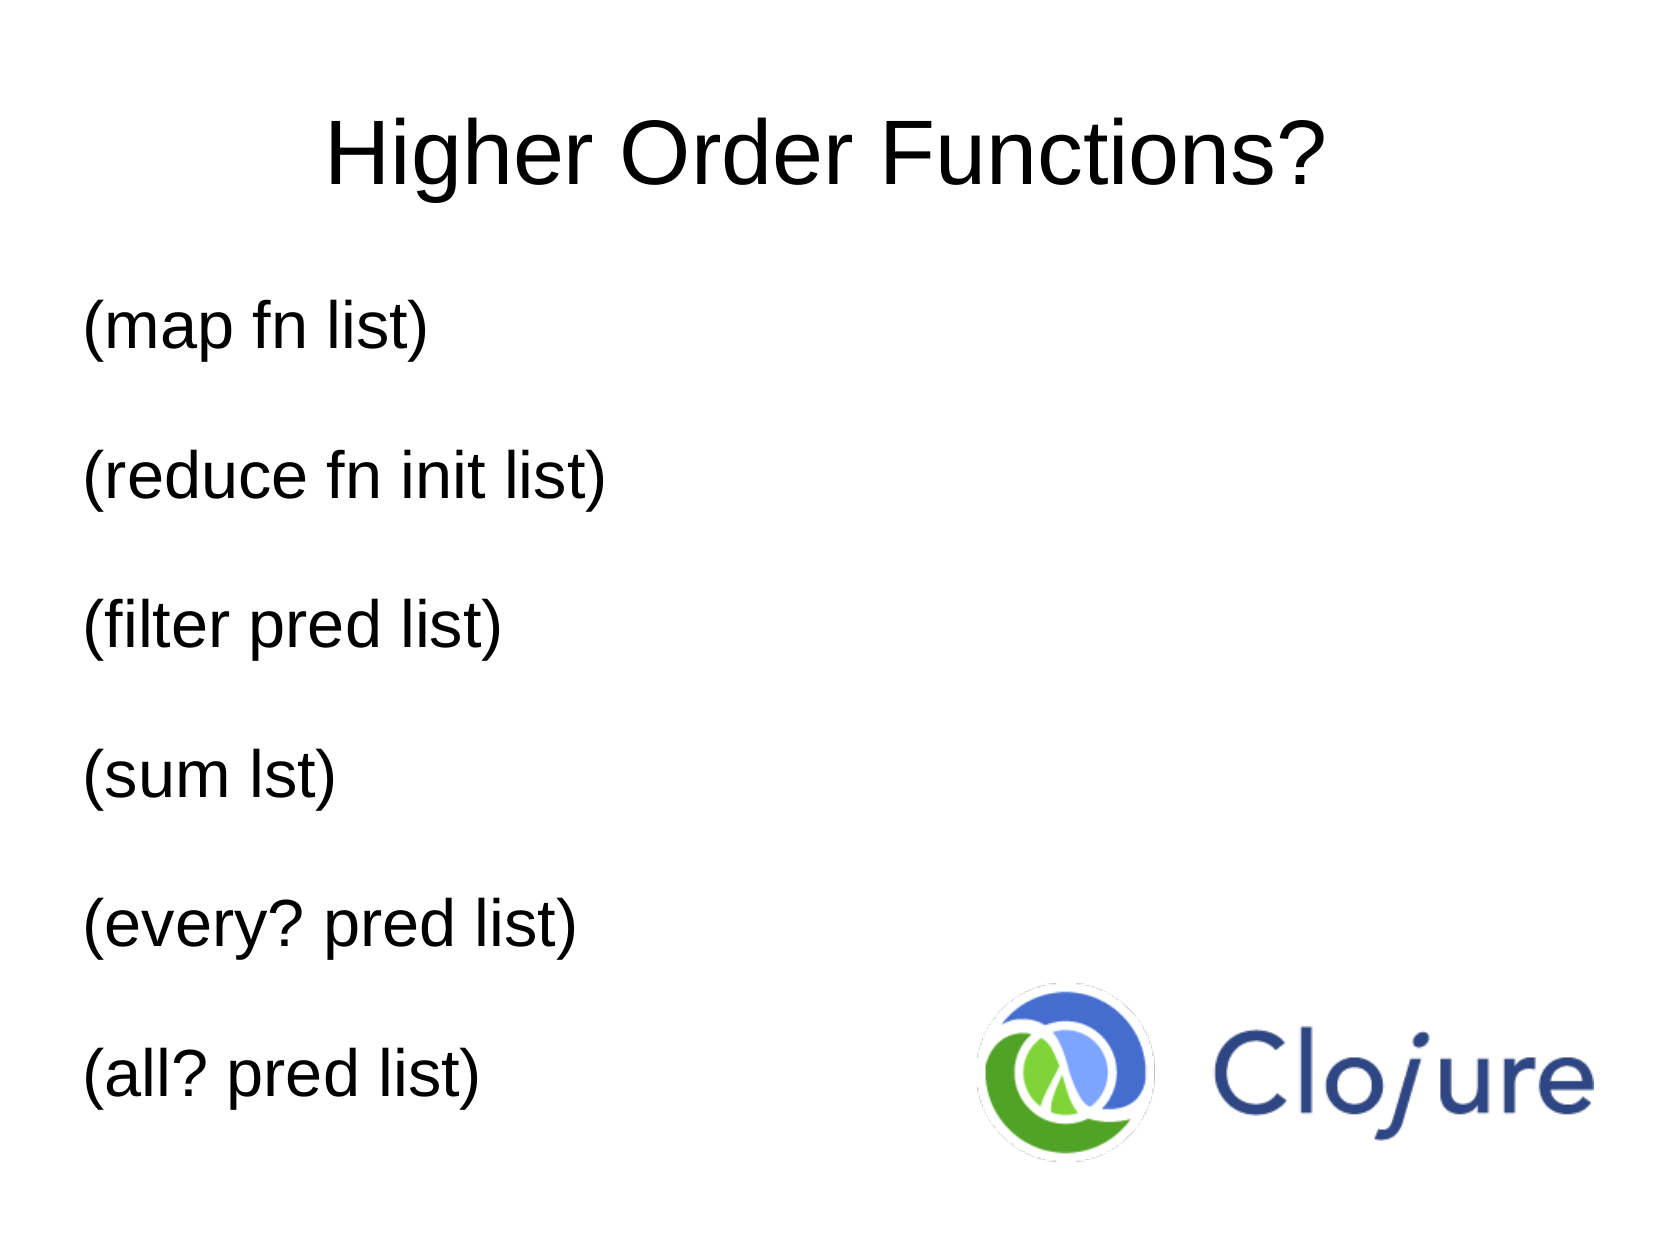

# Higher Order Functions?
(map fn list)
(reduce fn init list)
(filter pred list)
(sum lst)
(every? pred list)
(all? pred list)